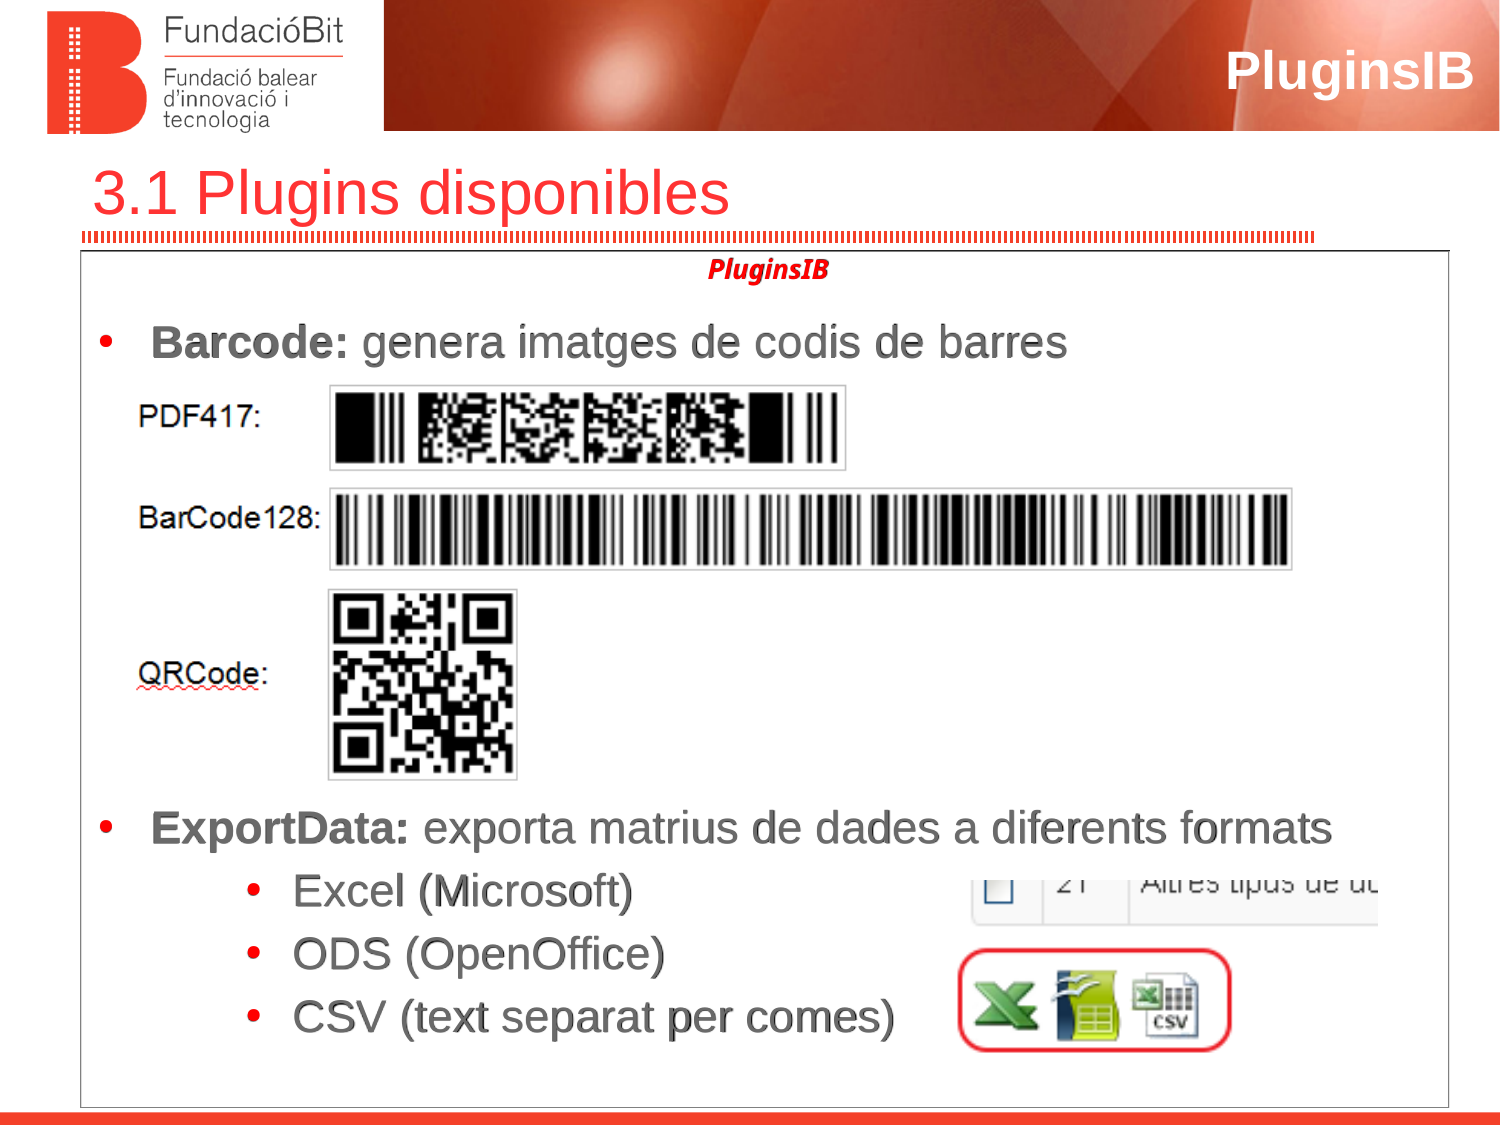

# PluginsIB
 3.1 Plugins disponibles
 PluginsIB
Barcode: genera imatges de codis de barres
ExportData: exporta matrius de dades a diferents formats
Excel (Microsoft)
ODS (OpenOffice)
CSV (text separat per comes)